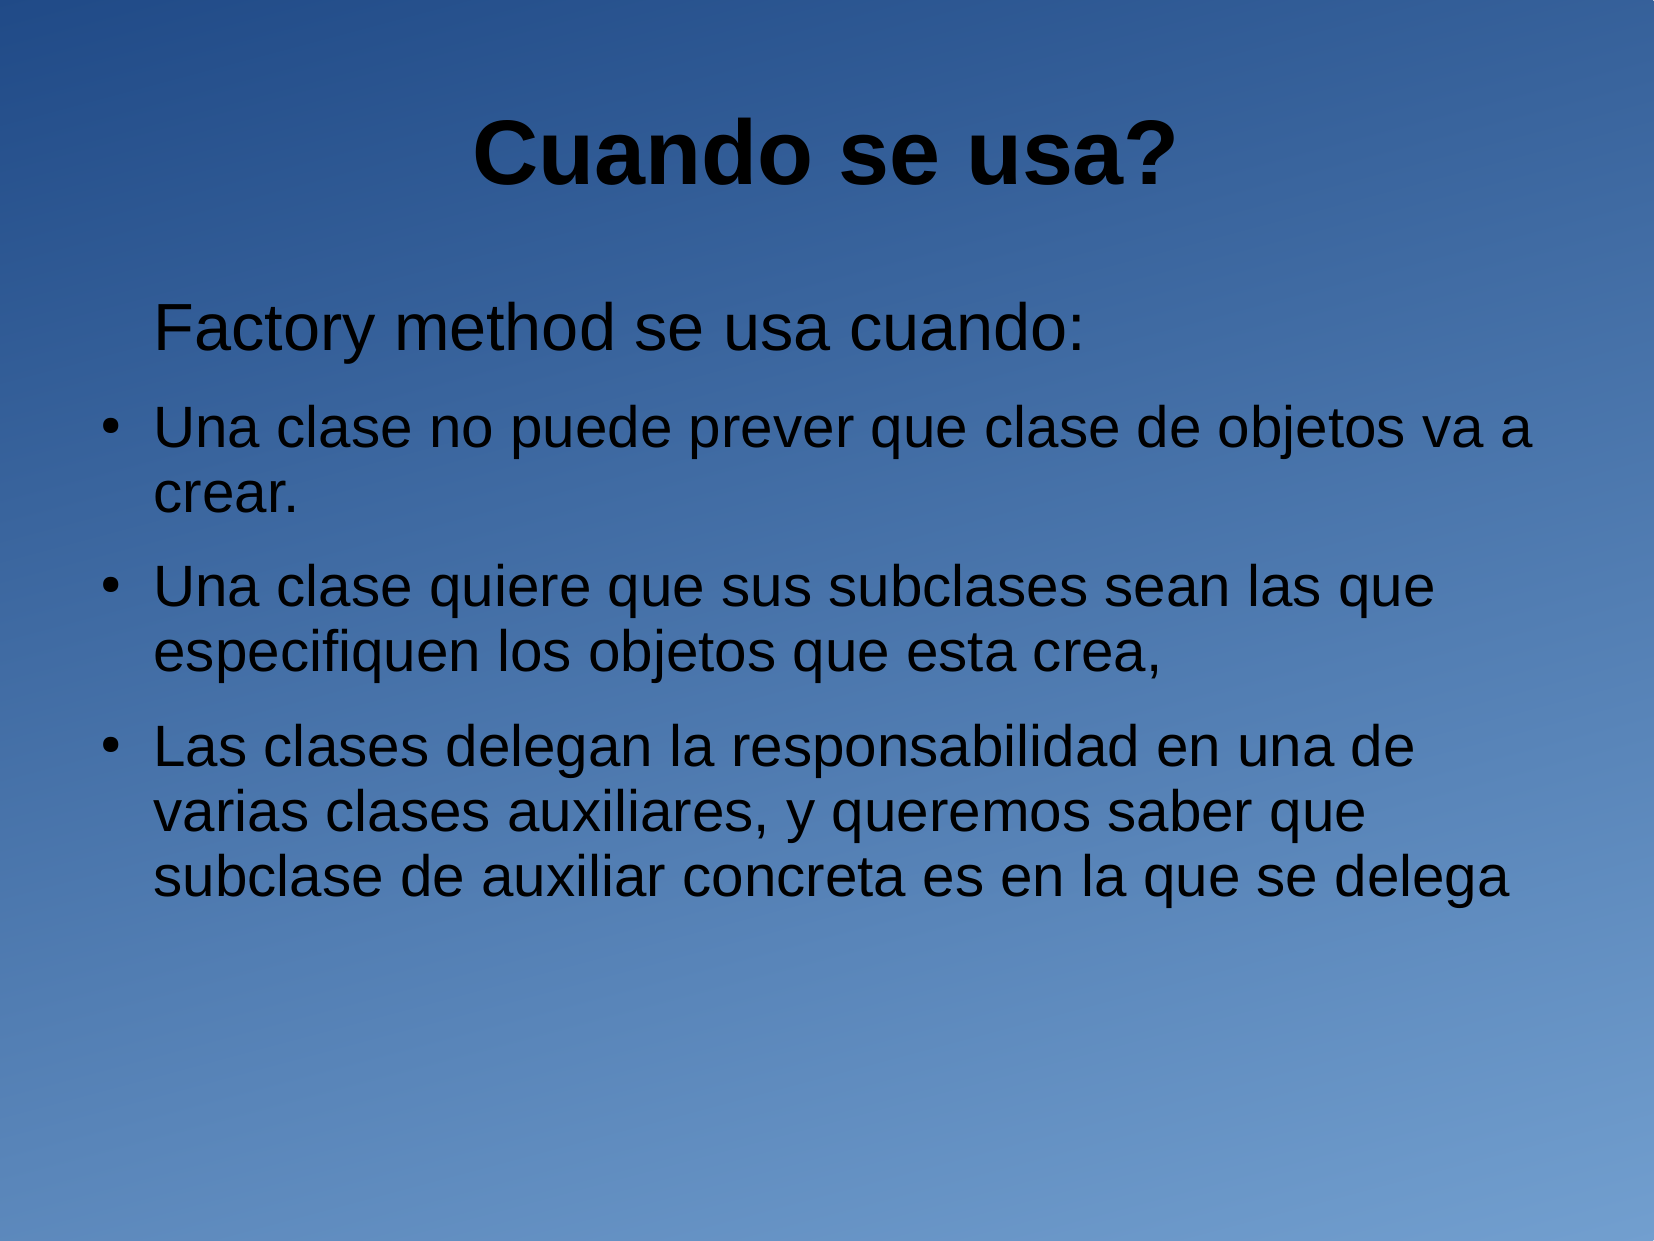

# Cuando se usa?
Factory method se usa cuando:
Una clase no puede prever que clase de objetos va a crear.
Una clase quiere que sus subclases sean las que especifiquen los objetos que esta crea,
Las clases delegan la responsabilidad en una de varias clases auxiliares, y queremos saber que subclase de auxiliar concreta es en la que se delega